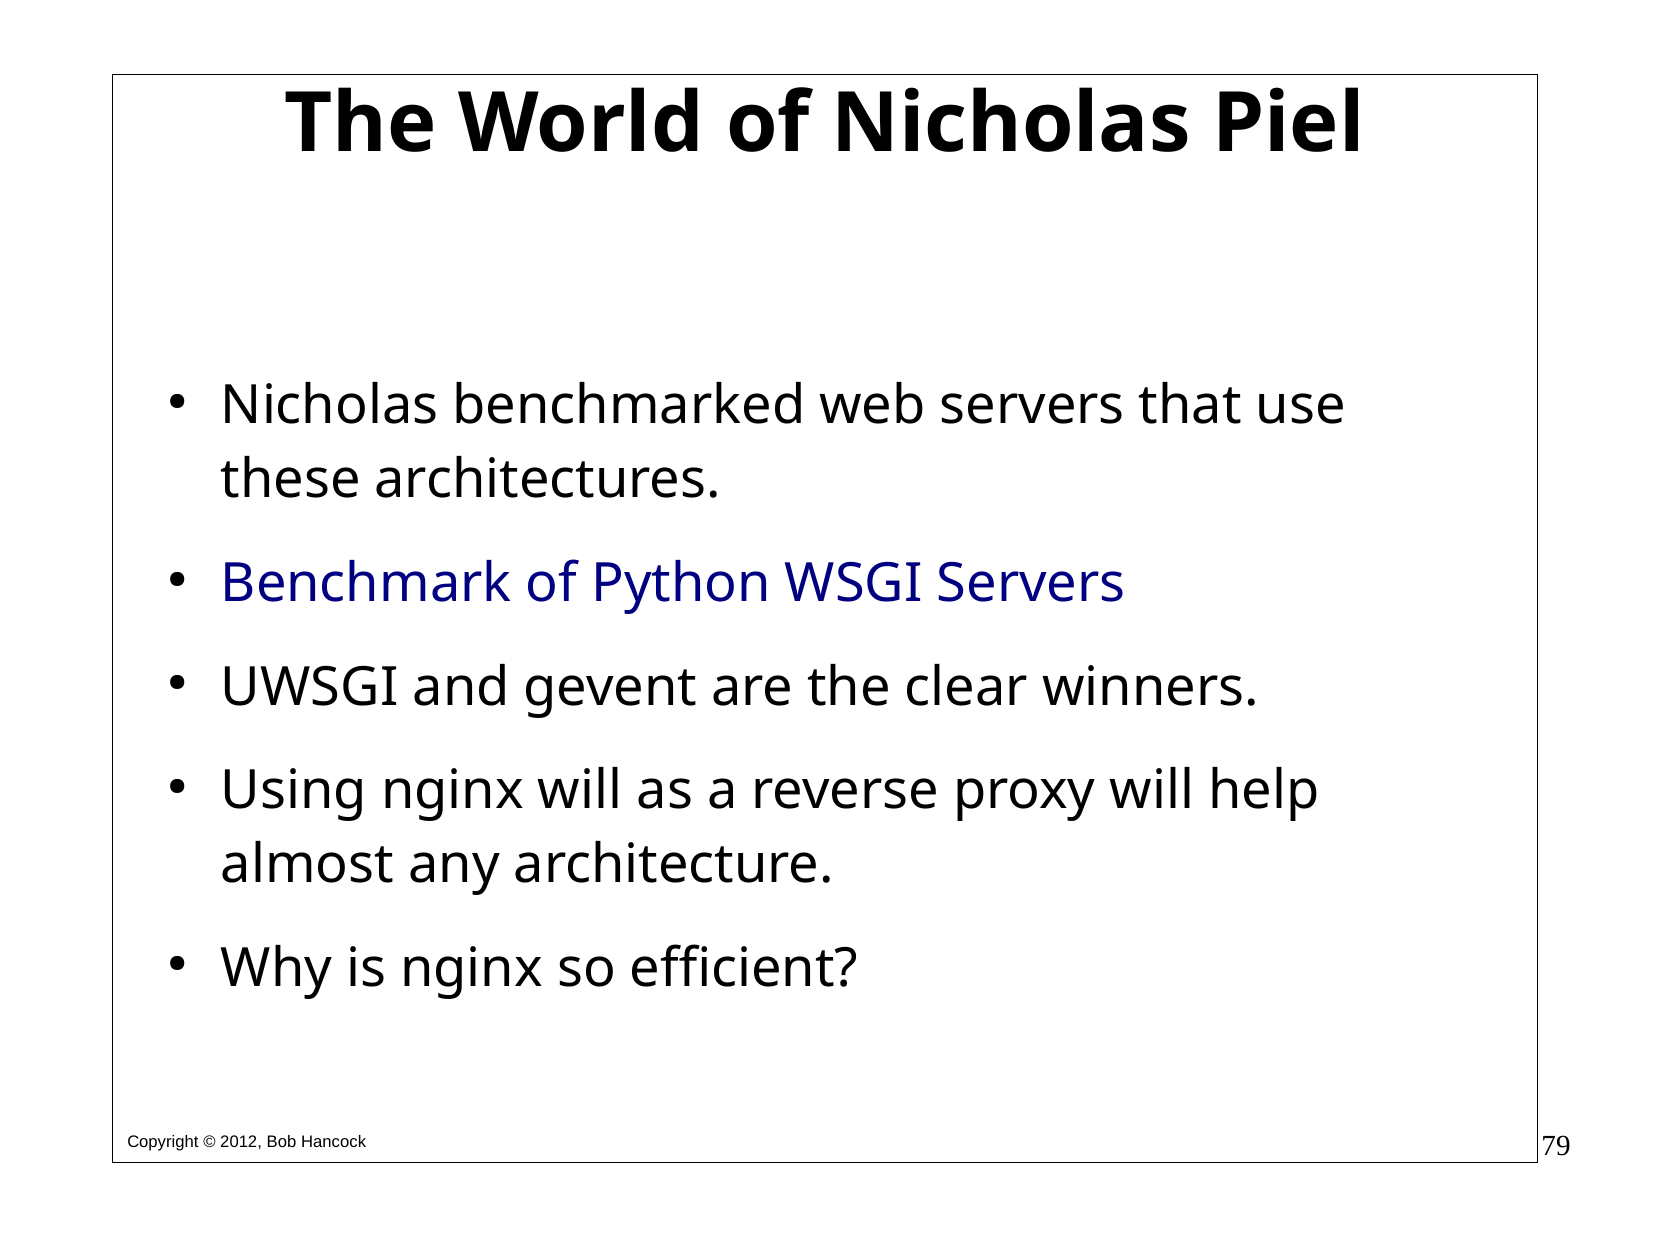

# The World of Nicholas Piel
Nicholas benchmarked web servers that use these architectures.
Benchmark of Python WSGI Servers
UWSGI and gevent are the clear winners.
Using nginx will as a reverse proxy will help almost any architecture.
Why is nginx so efficient?
Copyright © 2012, Bob Hancock
79